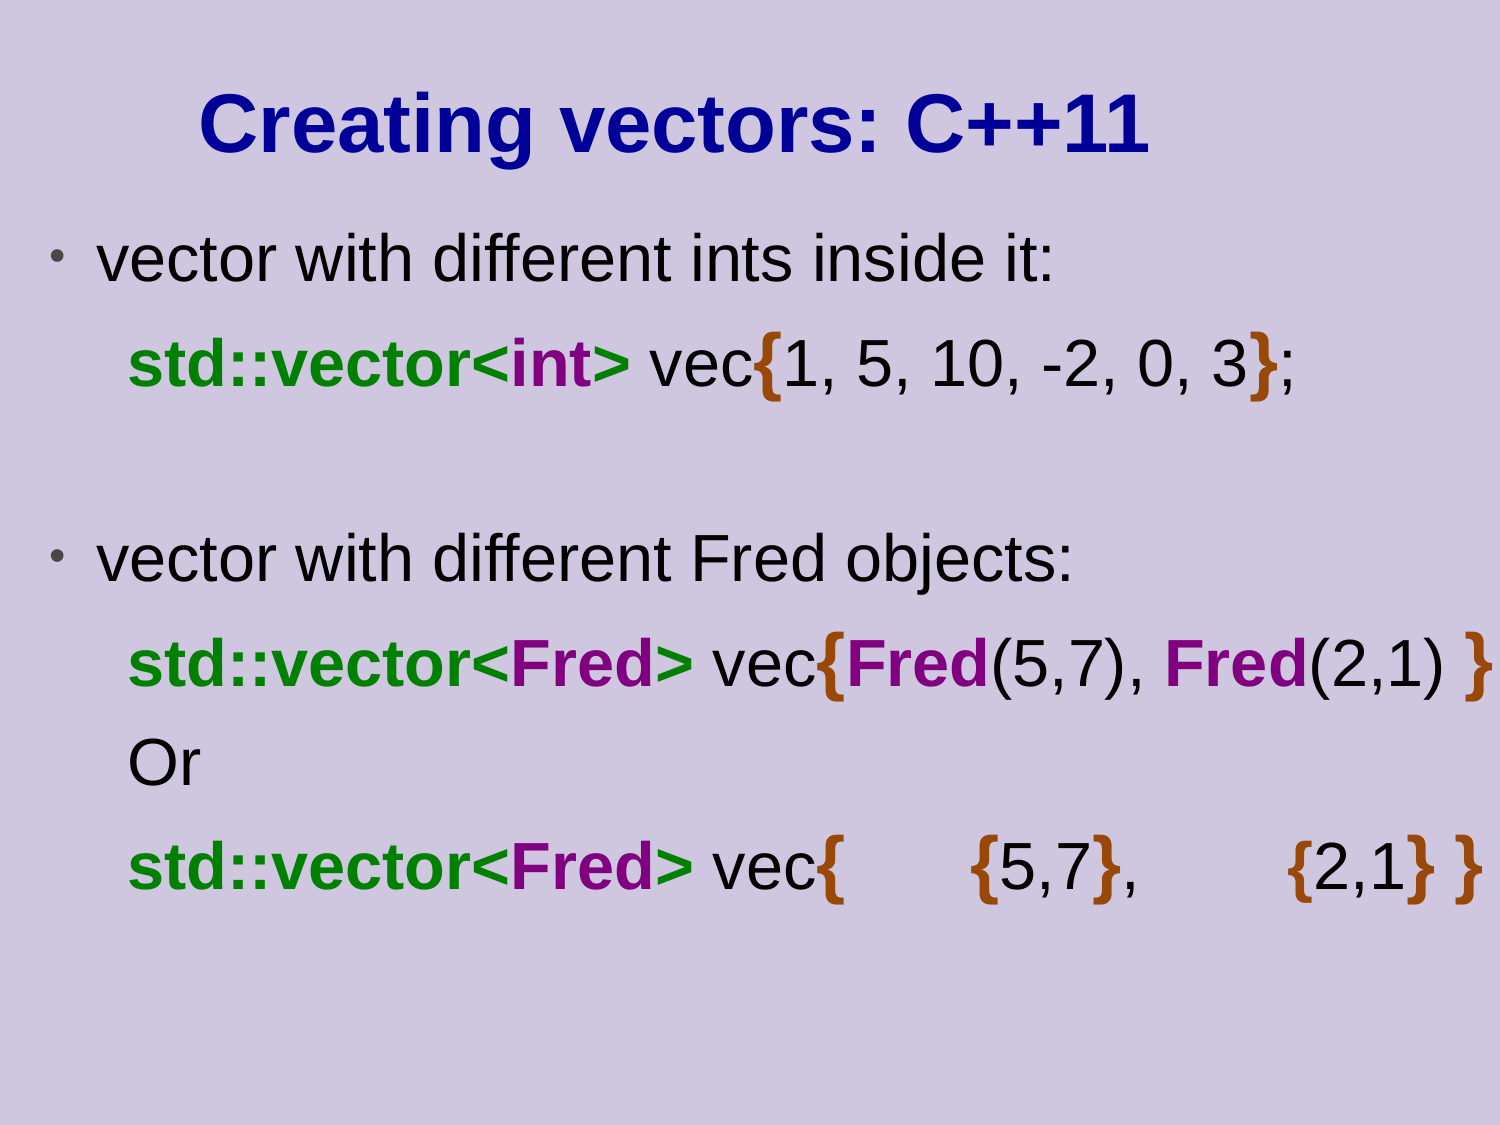

# Creating vectors: C++11
vector with different ints inside it:
std::vector<int> vec{1, 5, 10, -2, 0, 3};
vector with different Fred objects:
std::vector<Fred> vec{Fred(5,7), Fred(2,1) }
Or
std::vector<Fred> vec{ {5,7}, {2,1} }